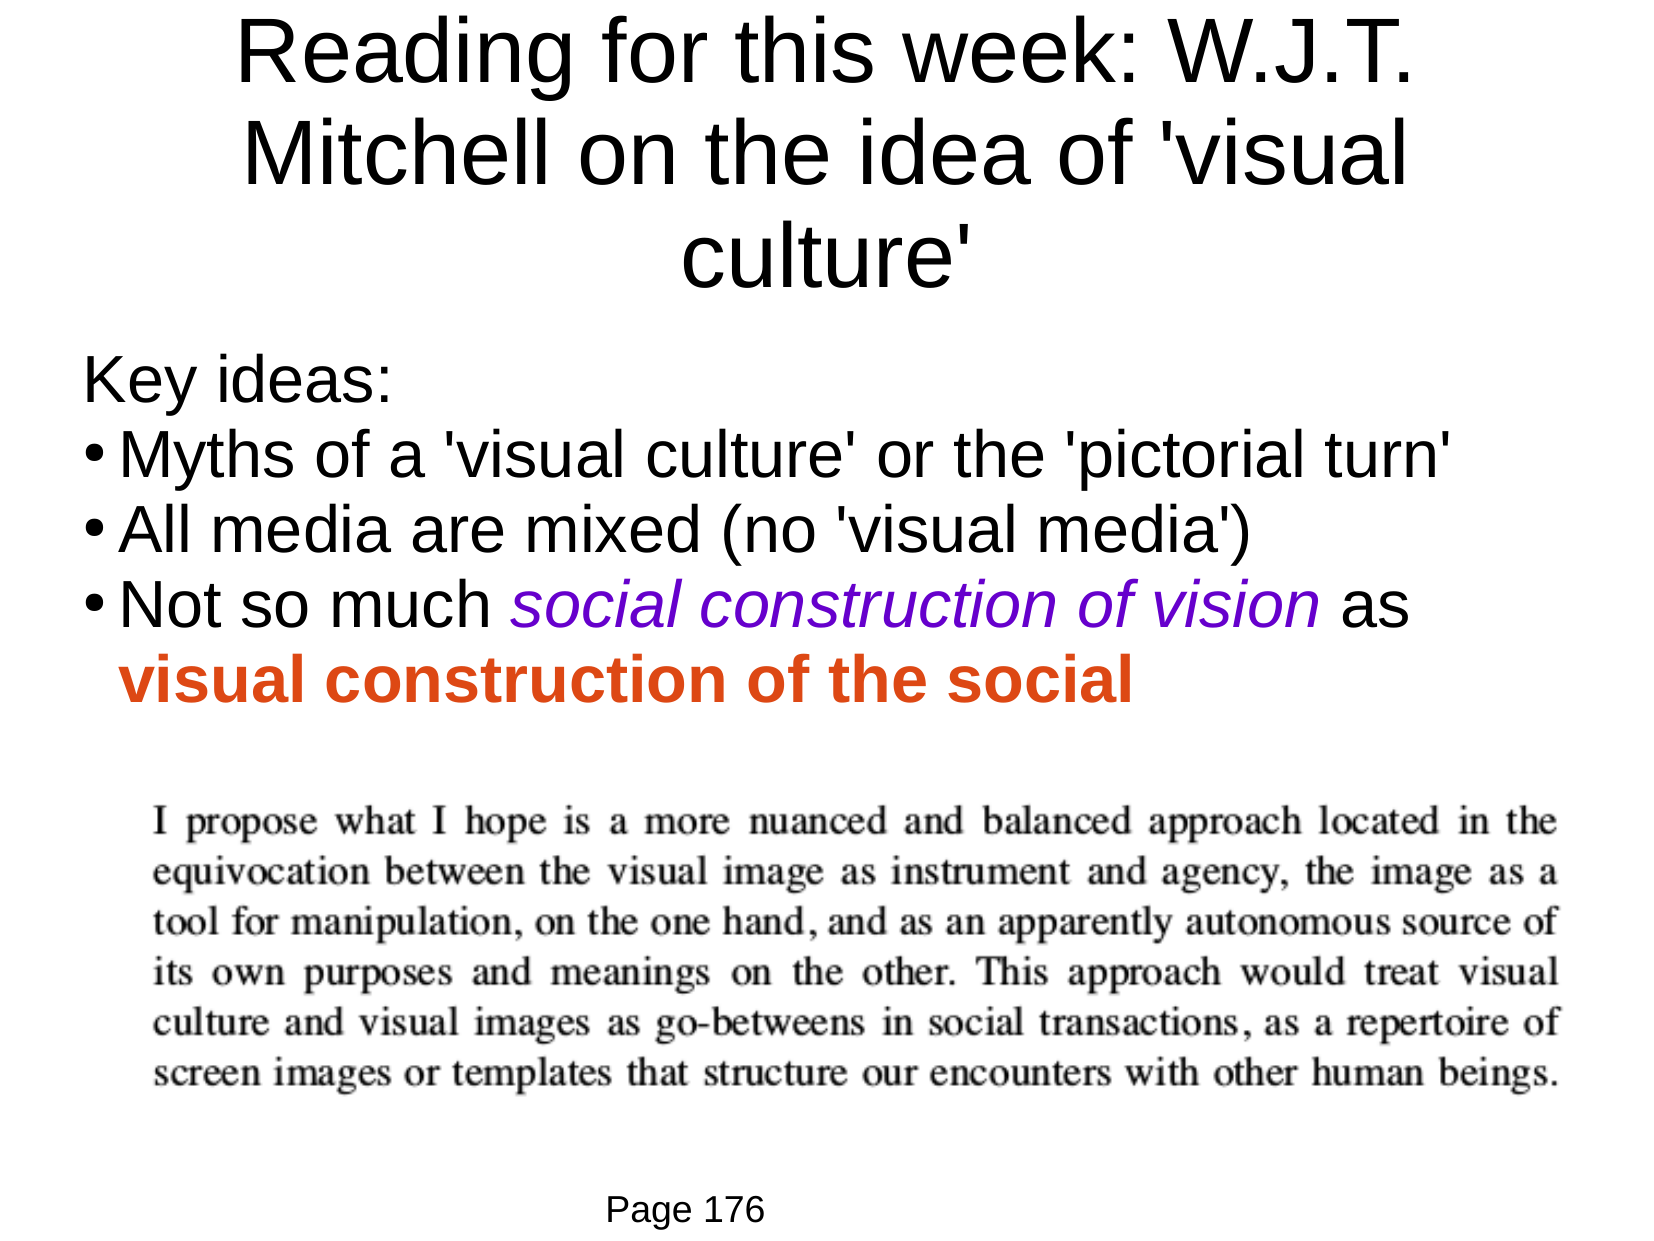

# Reading for this week: W.J.T. Mitchell on the idea of 'visual culture'
Key ideas:
Myths of a 'visual culture' or the 'pictorial turn'
All media are mixed (no 'visual media')
Not so much social construction of vision as visual construction of the social
Page 176